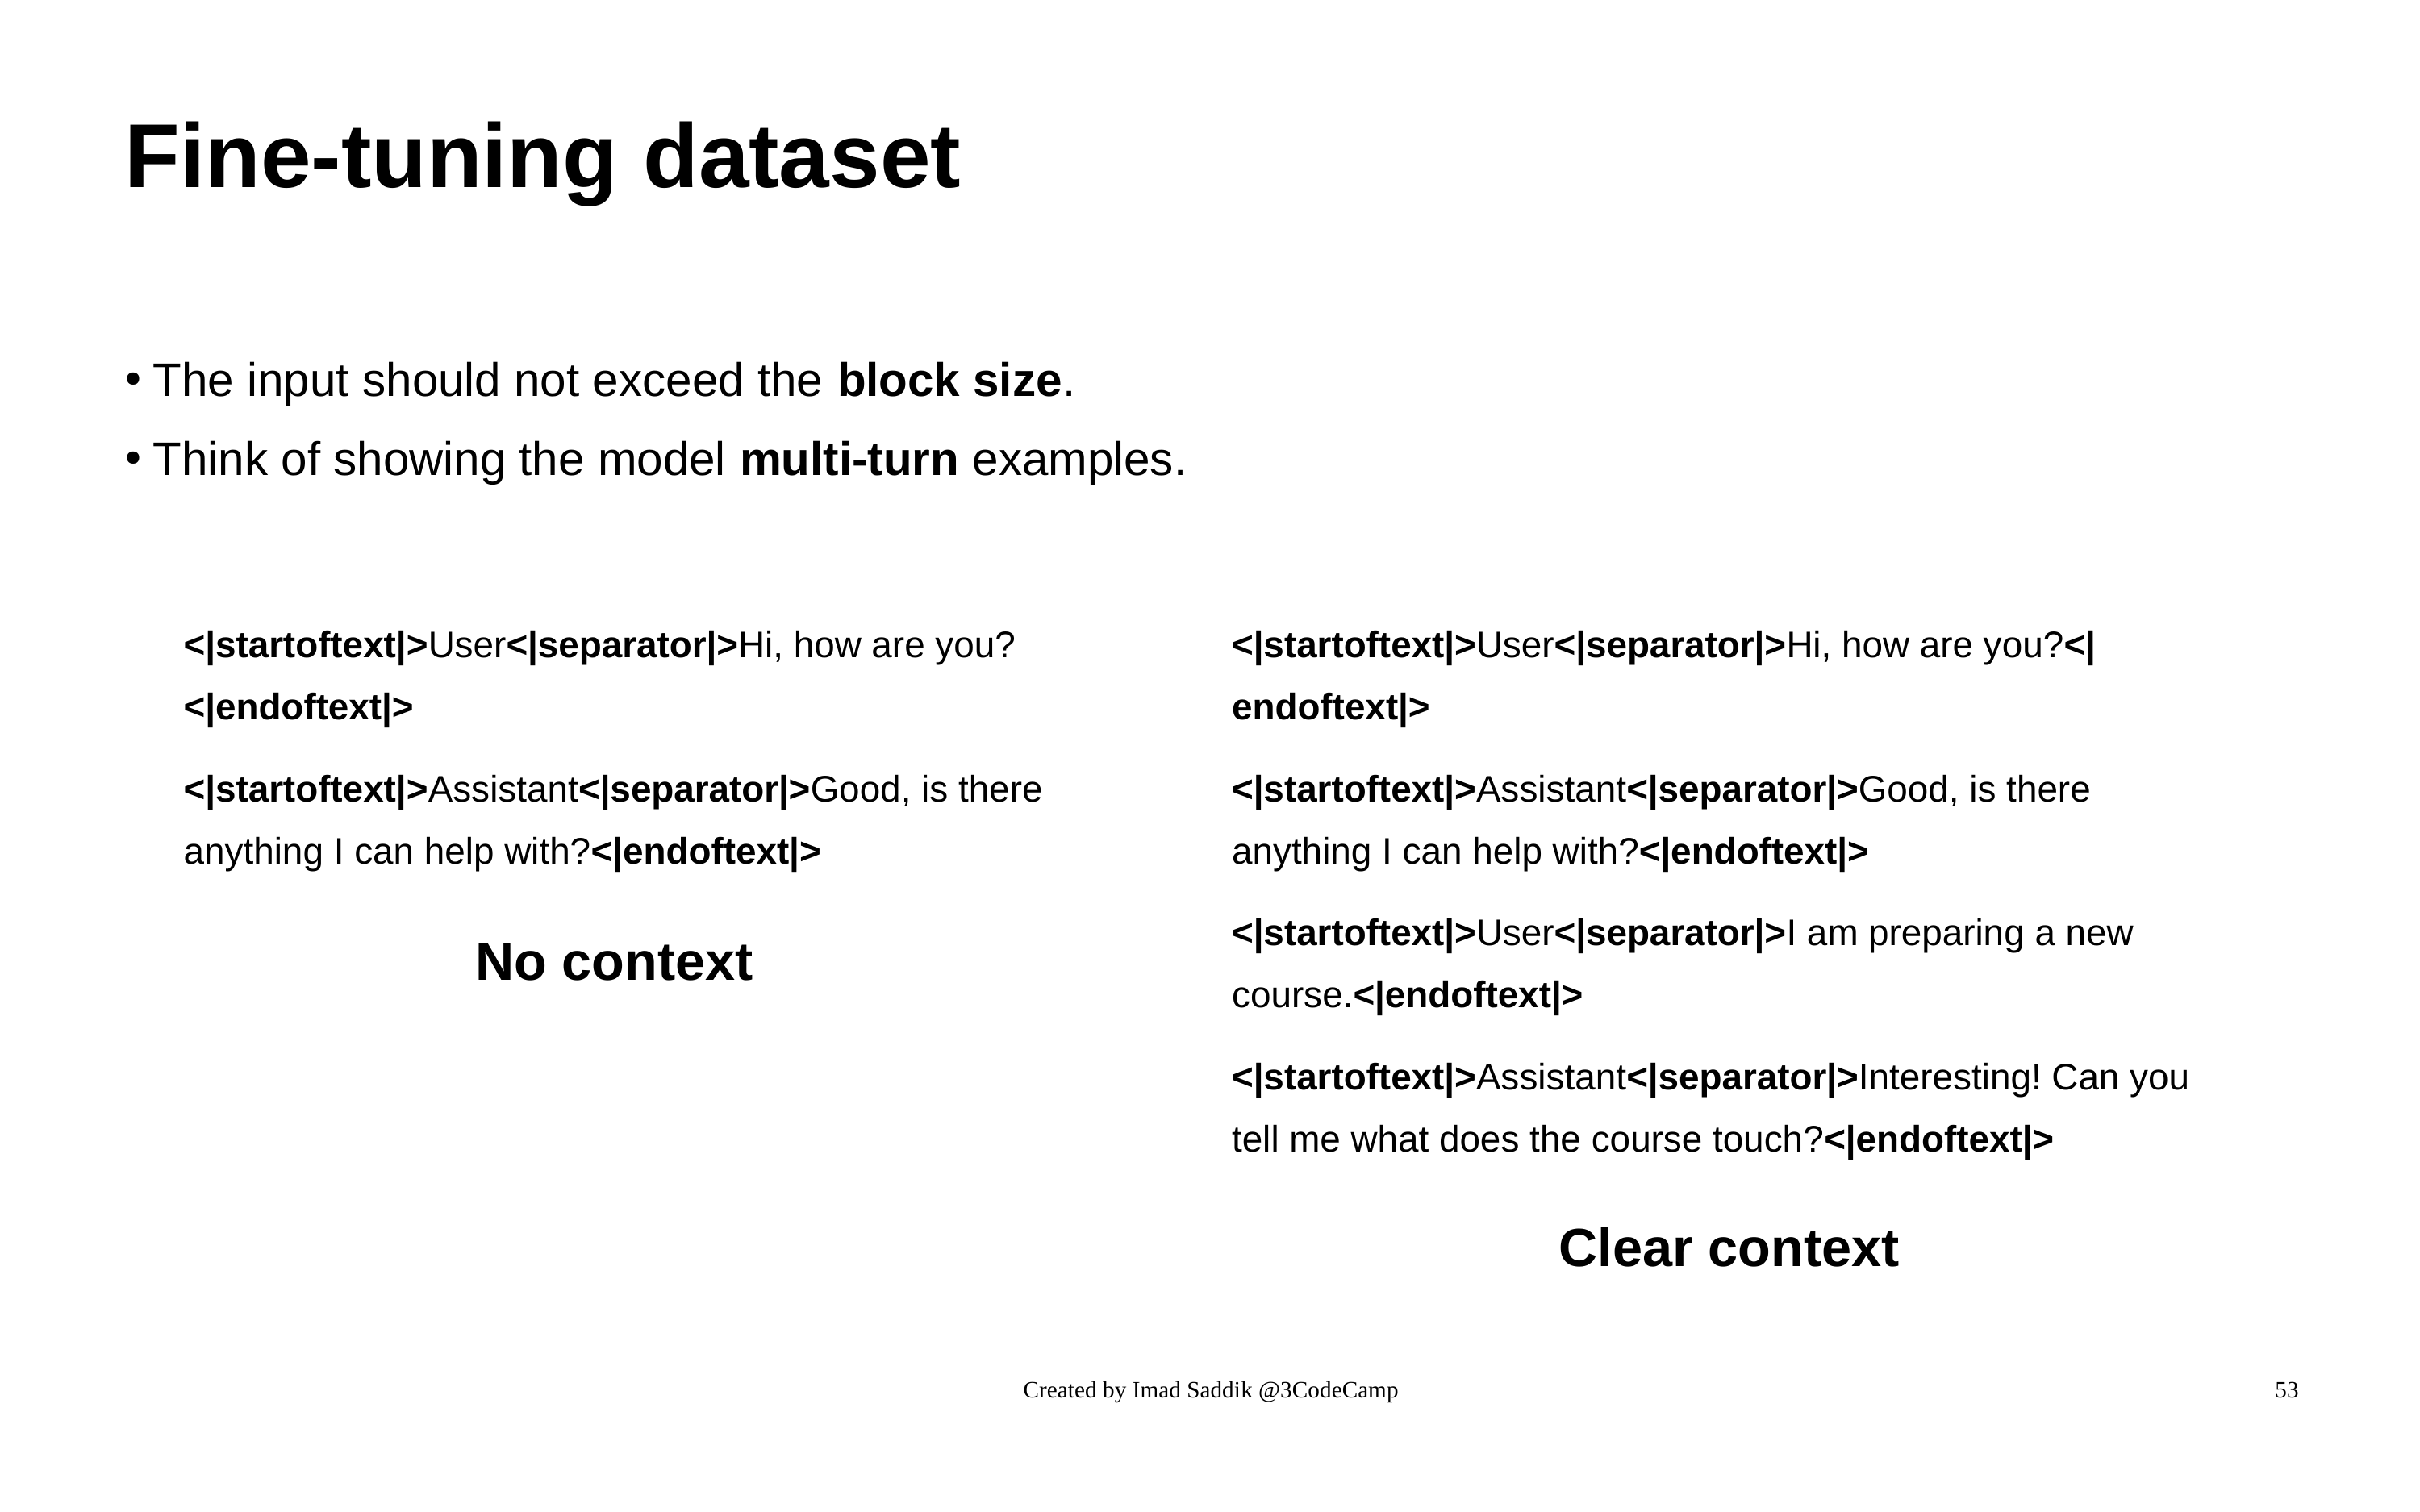

Fine-tuning dataset
The input should not exceed the block size.
Think of showing the model multi-turn examples.
<|startoftext|>User<|separator|>Hi, how are you?<|endoftext|>
<|startoftext|>Assistant<|separator|>Good, is there anything I can help with?<|endoftext|>
<|startoftext|>User<|separator|>Hi, how are you?<|endoftext|>
<|startoftext|>Assistant<|separator|>Good, is there anything I can help with?<|endoftext|>
<|startoftext|>User<|separator|>I am preparing a new course.<|endoftext|>
<|startoftext|>Assistant<|separator|>Interesting! Can you tell me what does the course touch?<|endoftext|>
No context
Clear context
Created by Imad Saddik @3CodeCamp
53